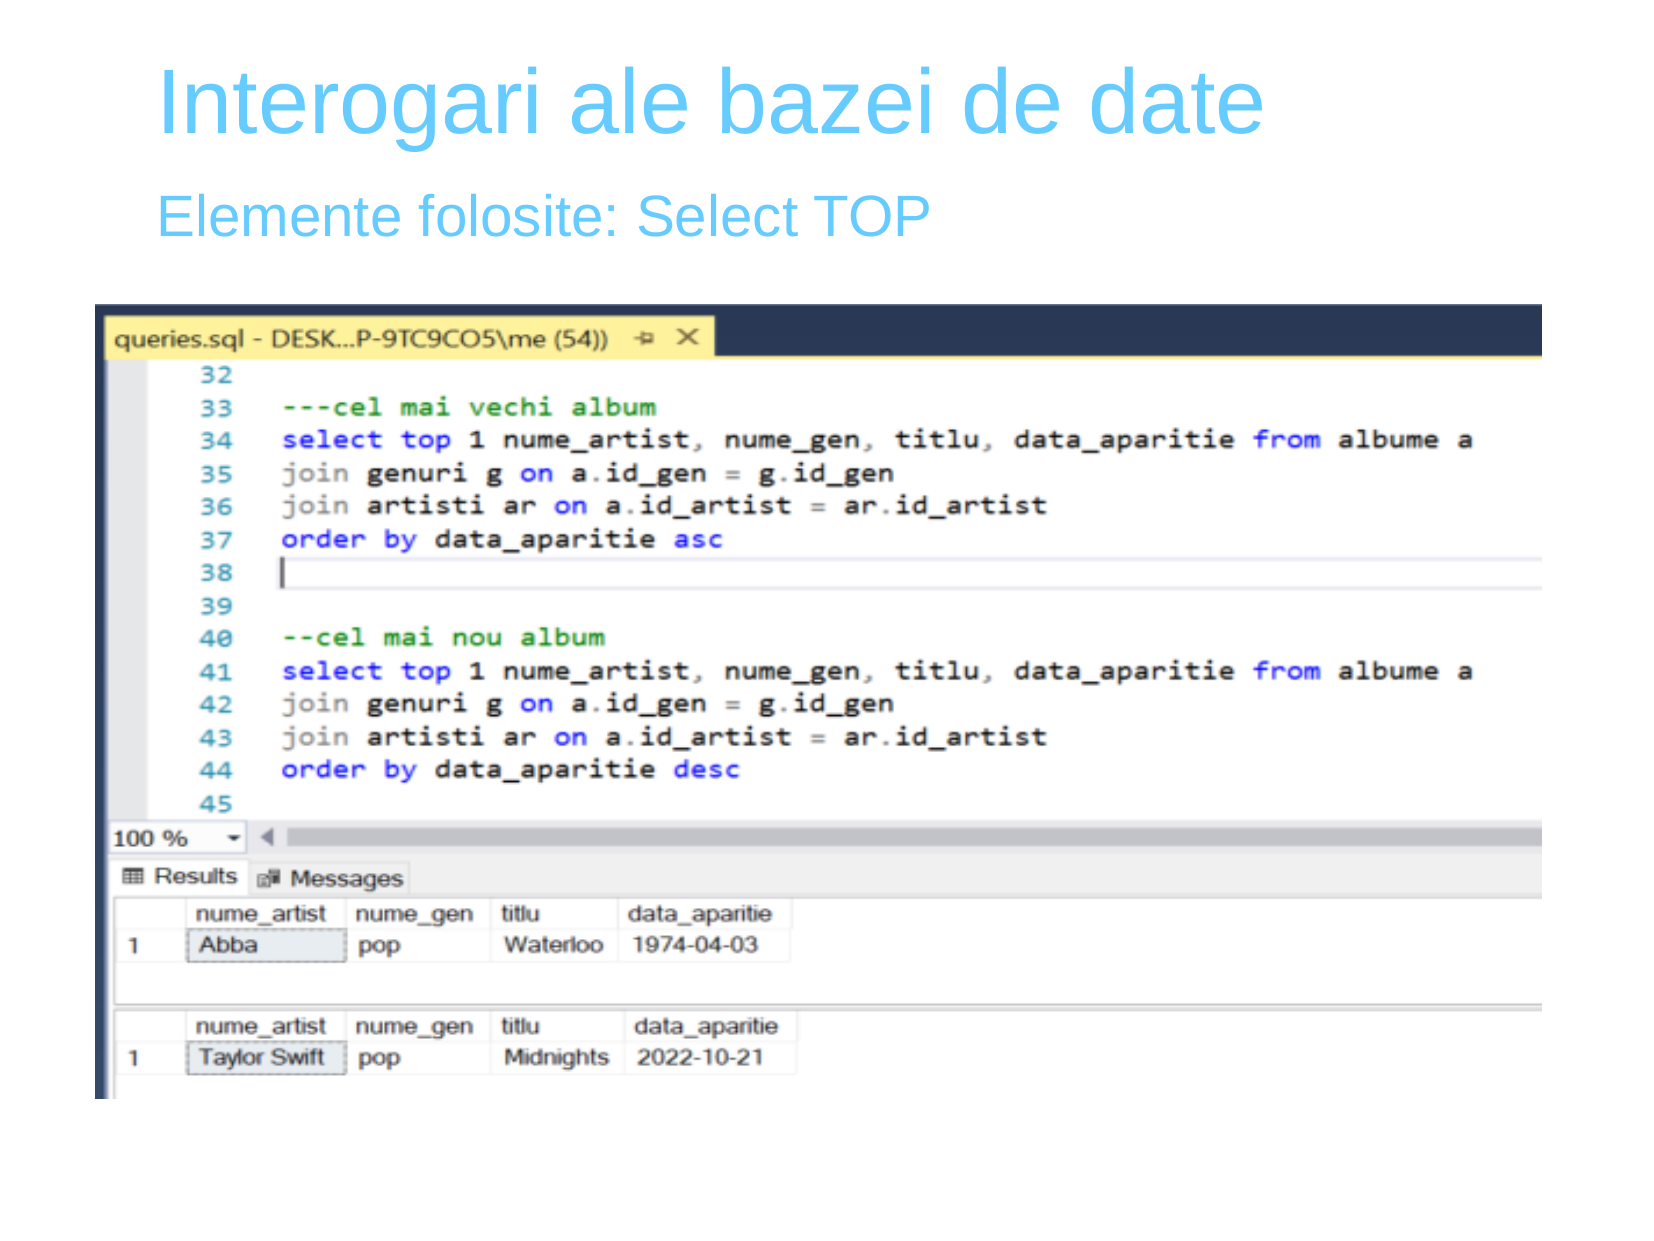

# Interogari ale bazei de date Elemente folosite: Select TOP